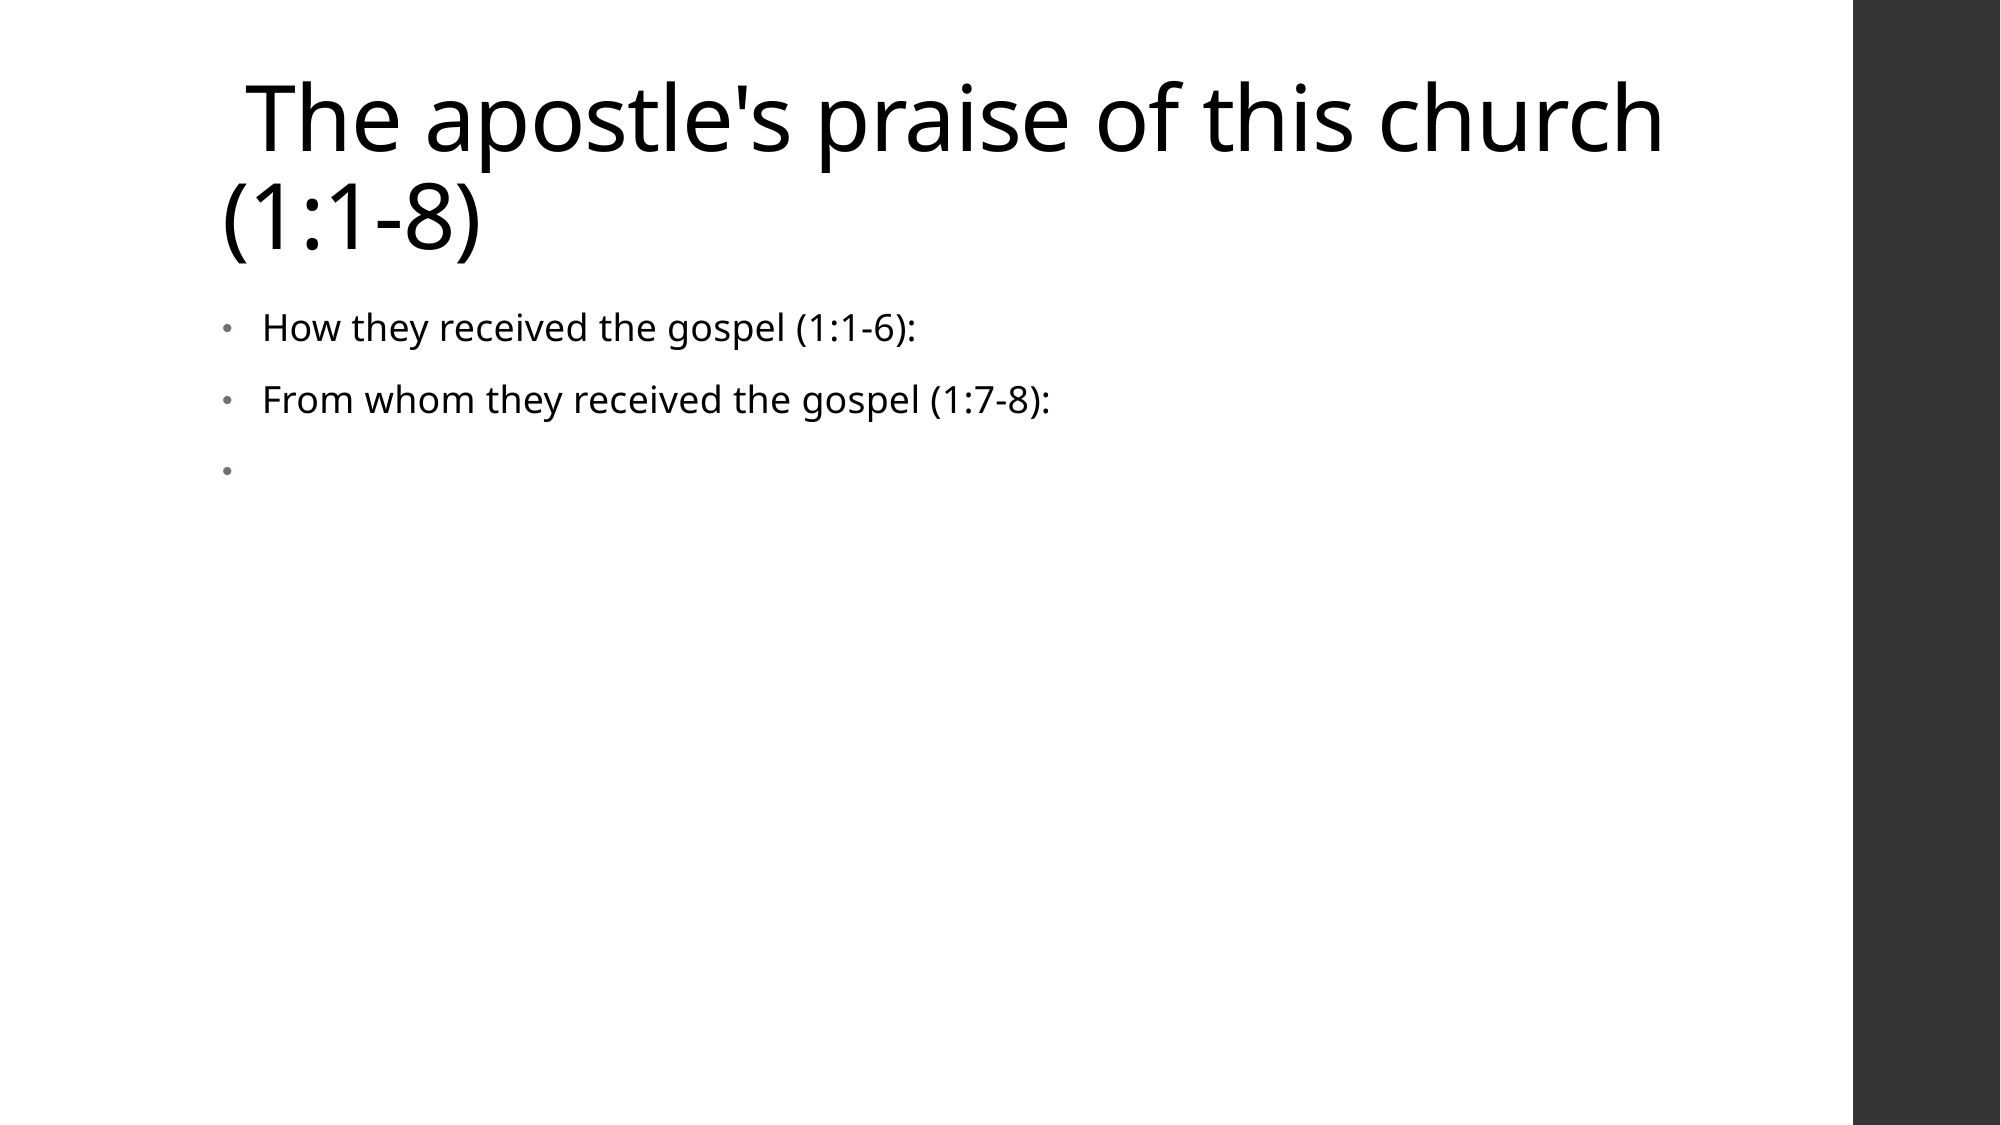

# The apostle's praise of this church (1:1-8)
 How they received the gospel (1:1-6):
 From whom they received the gospel (1:7-8):